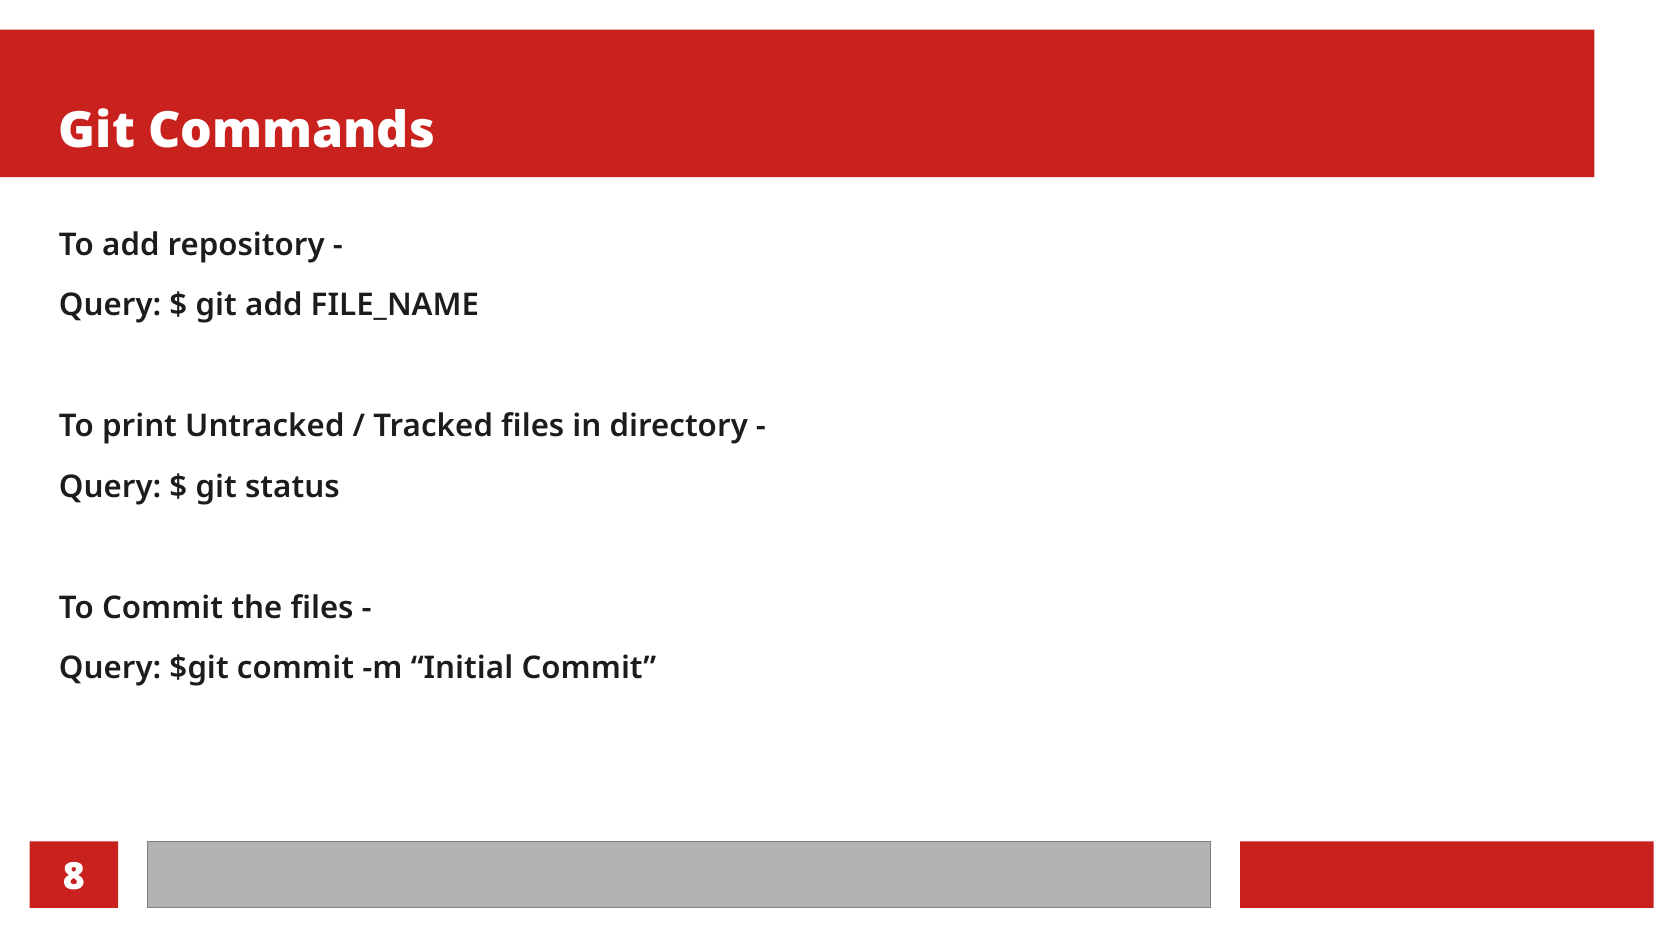

# Git Commands
To add repository -
Query: $ git add FILE_NAME
To print Untracked / Tracked files in directory -
Query: $ git status
To Commit the files -
Query: $git commit -m “Initial Commit”
8